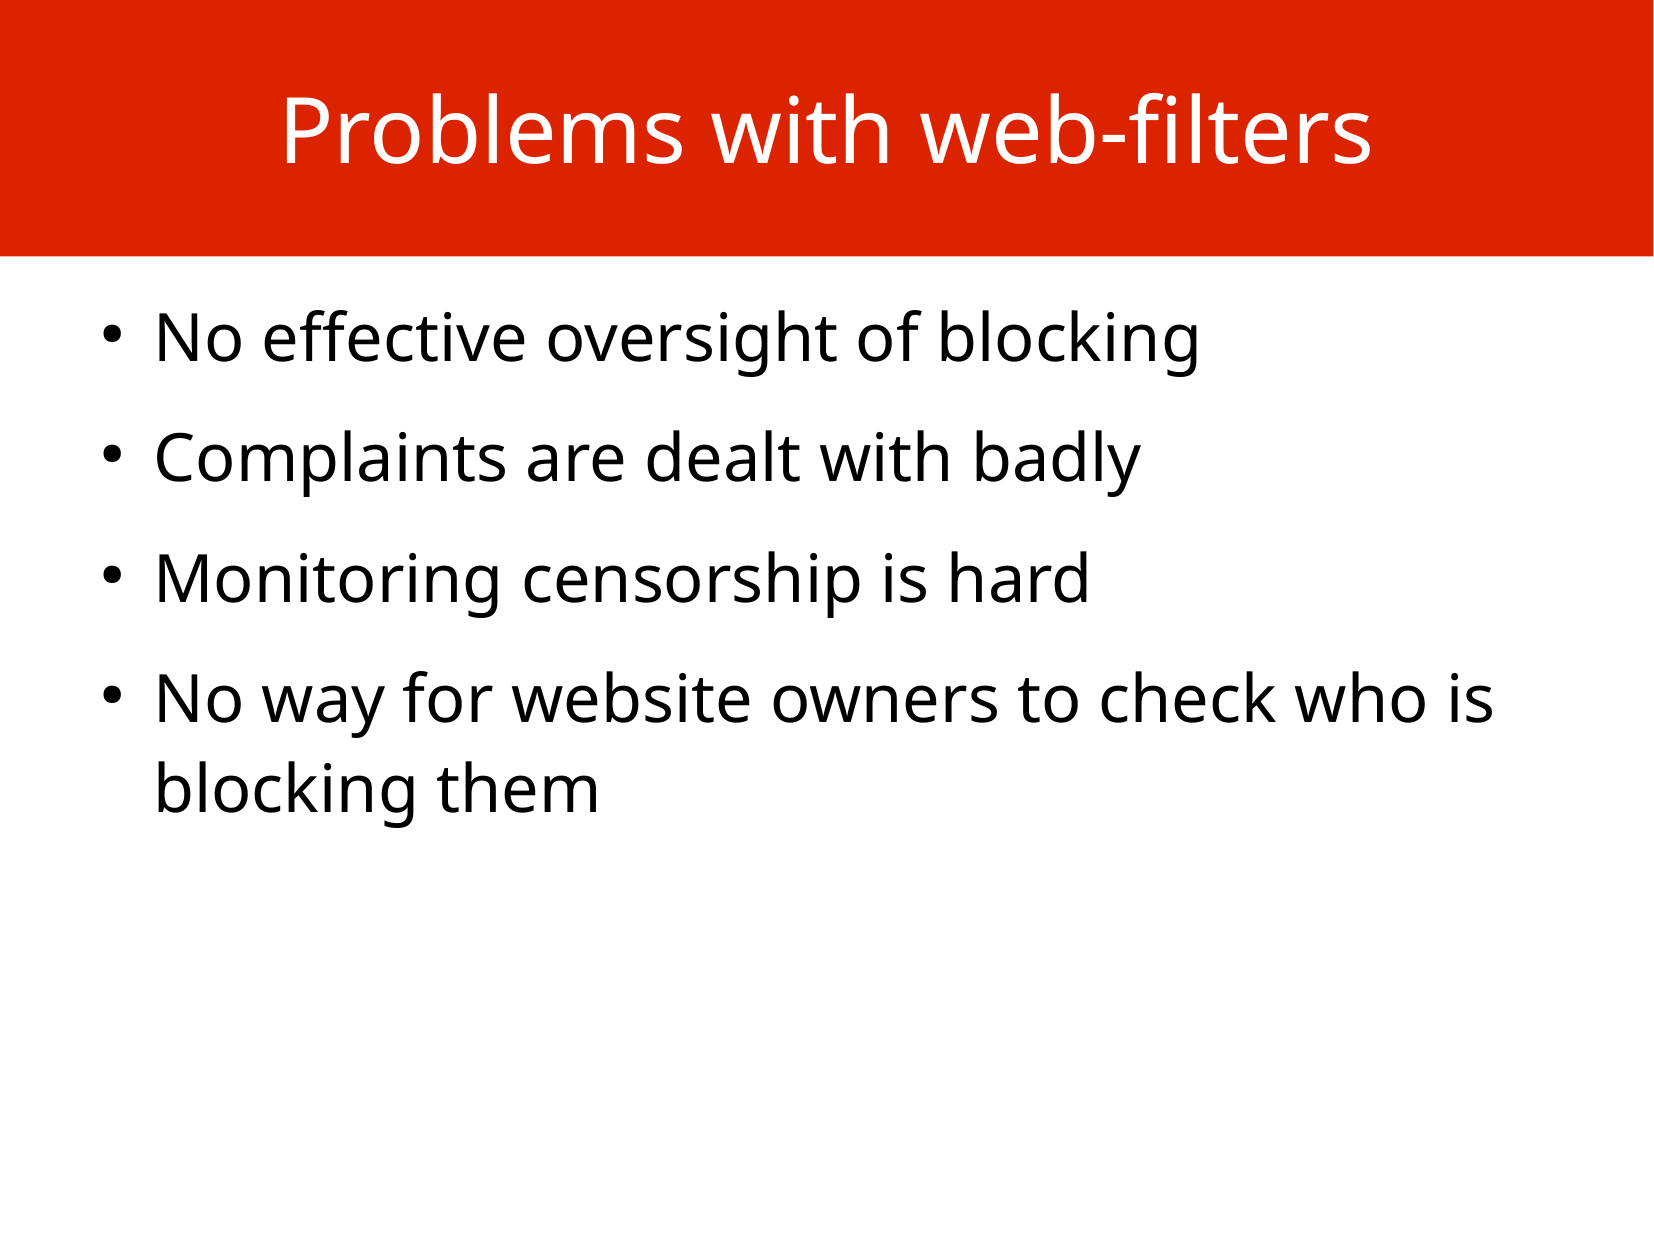

# Problems with web-filters
No effective oversight of blocking
Complaints are dealt with badly
Monitoring censorship is hard
No way for website owners to check who is blocking them